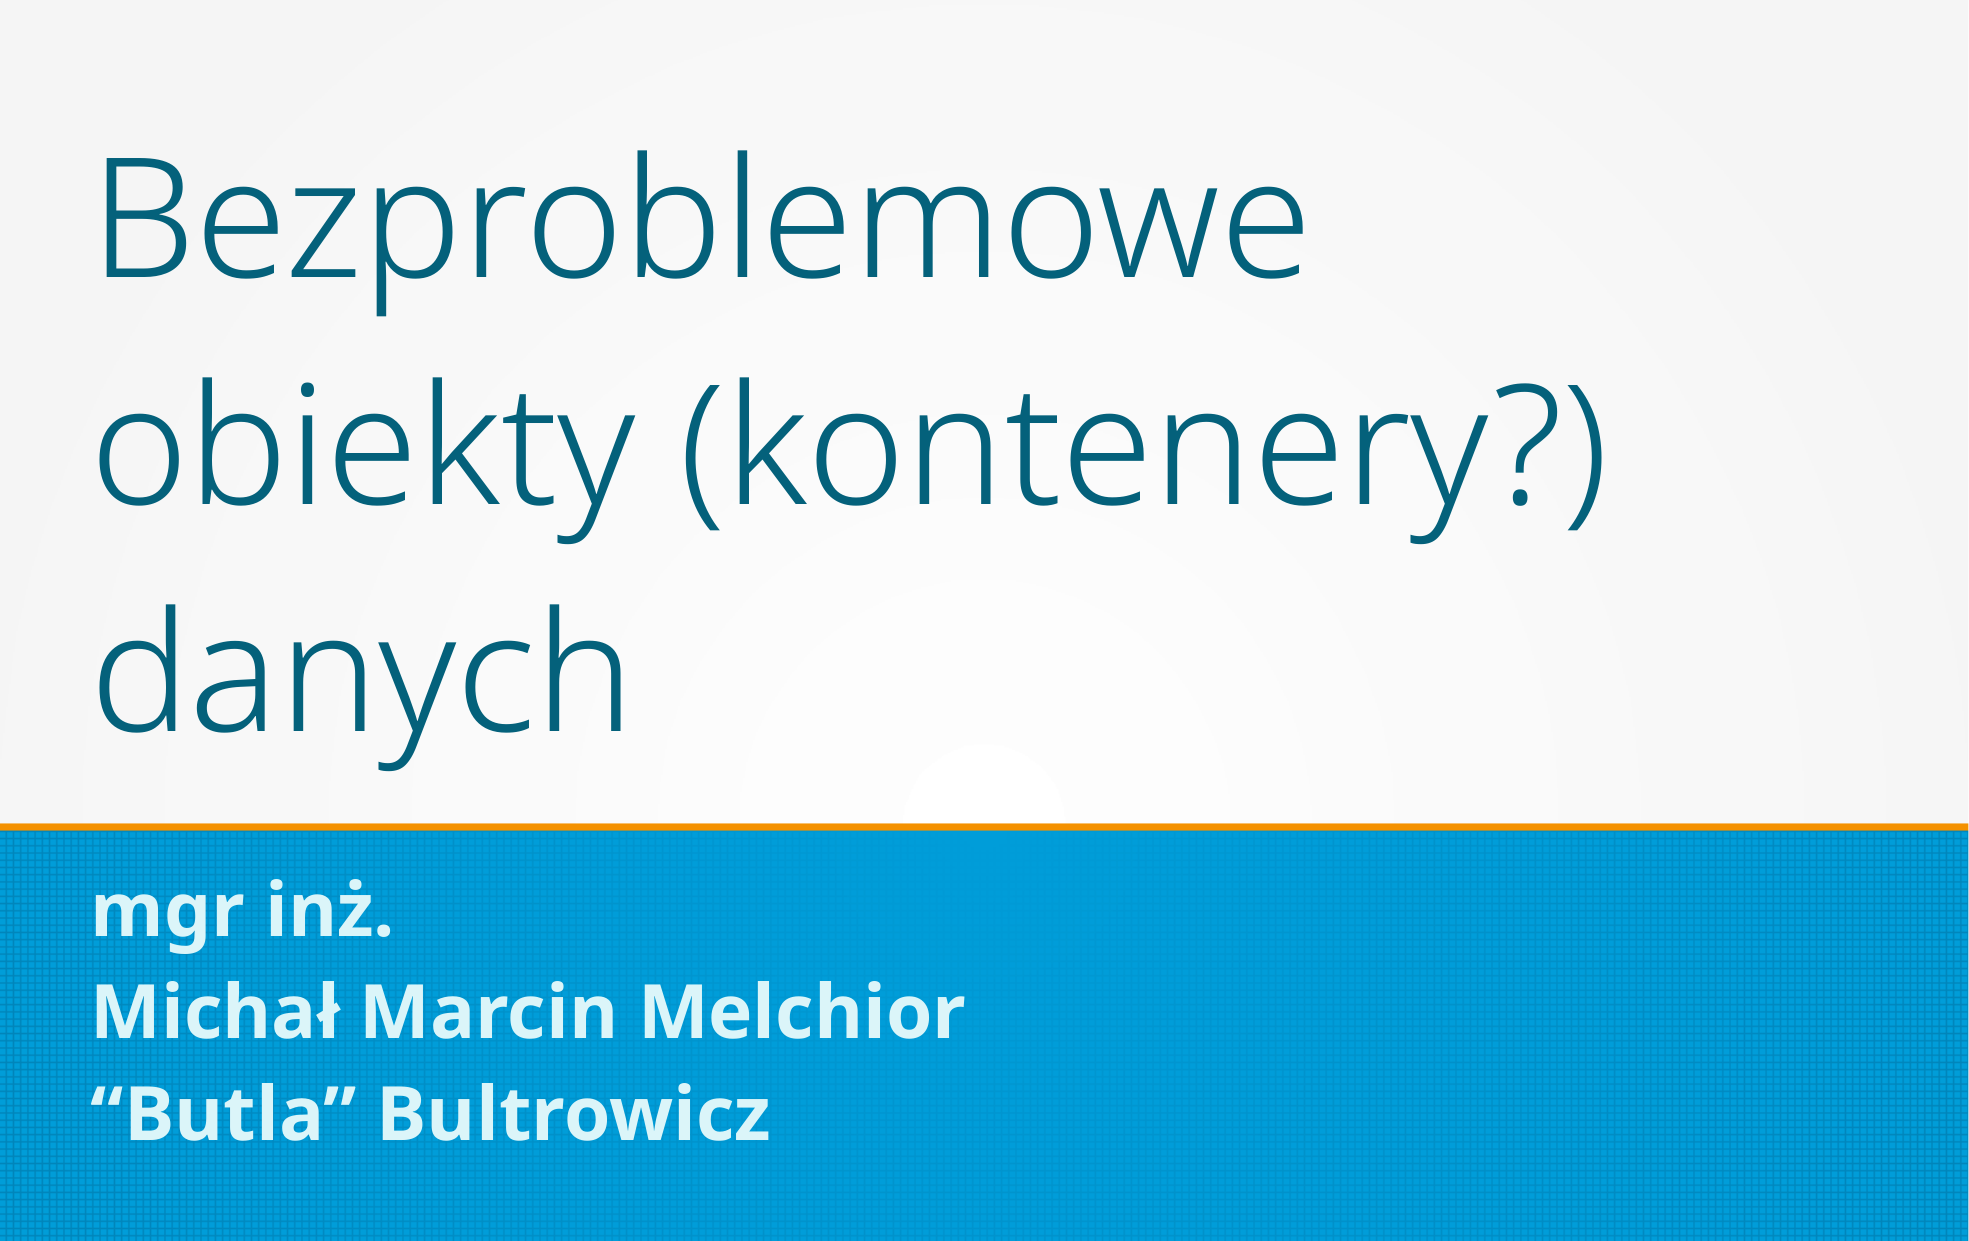

# Bezproblemowe obiekty (kontenery?) danych
mgr inż.
Michał Marcin Melchior
“Butla” Bultrowicz